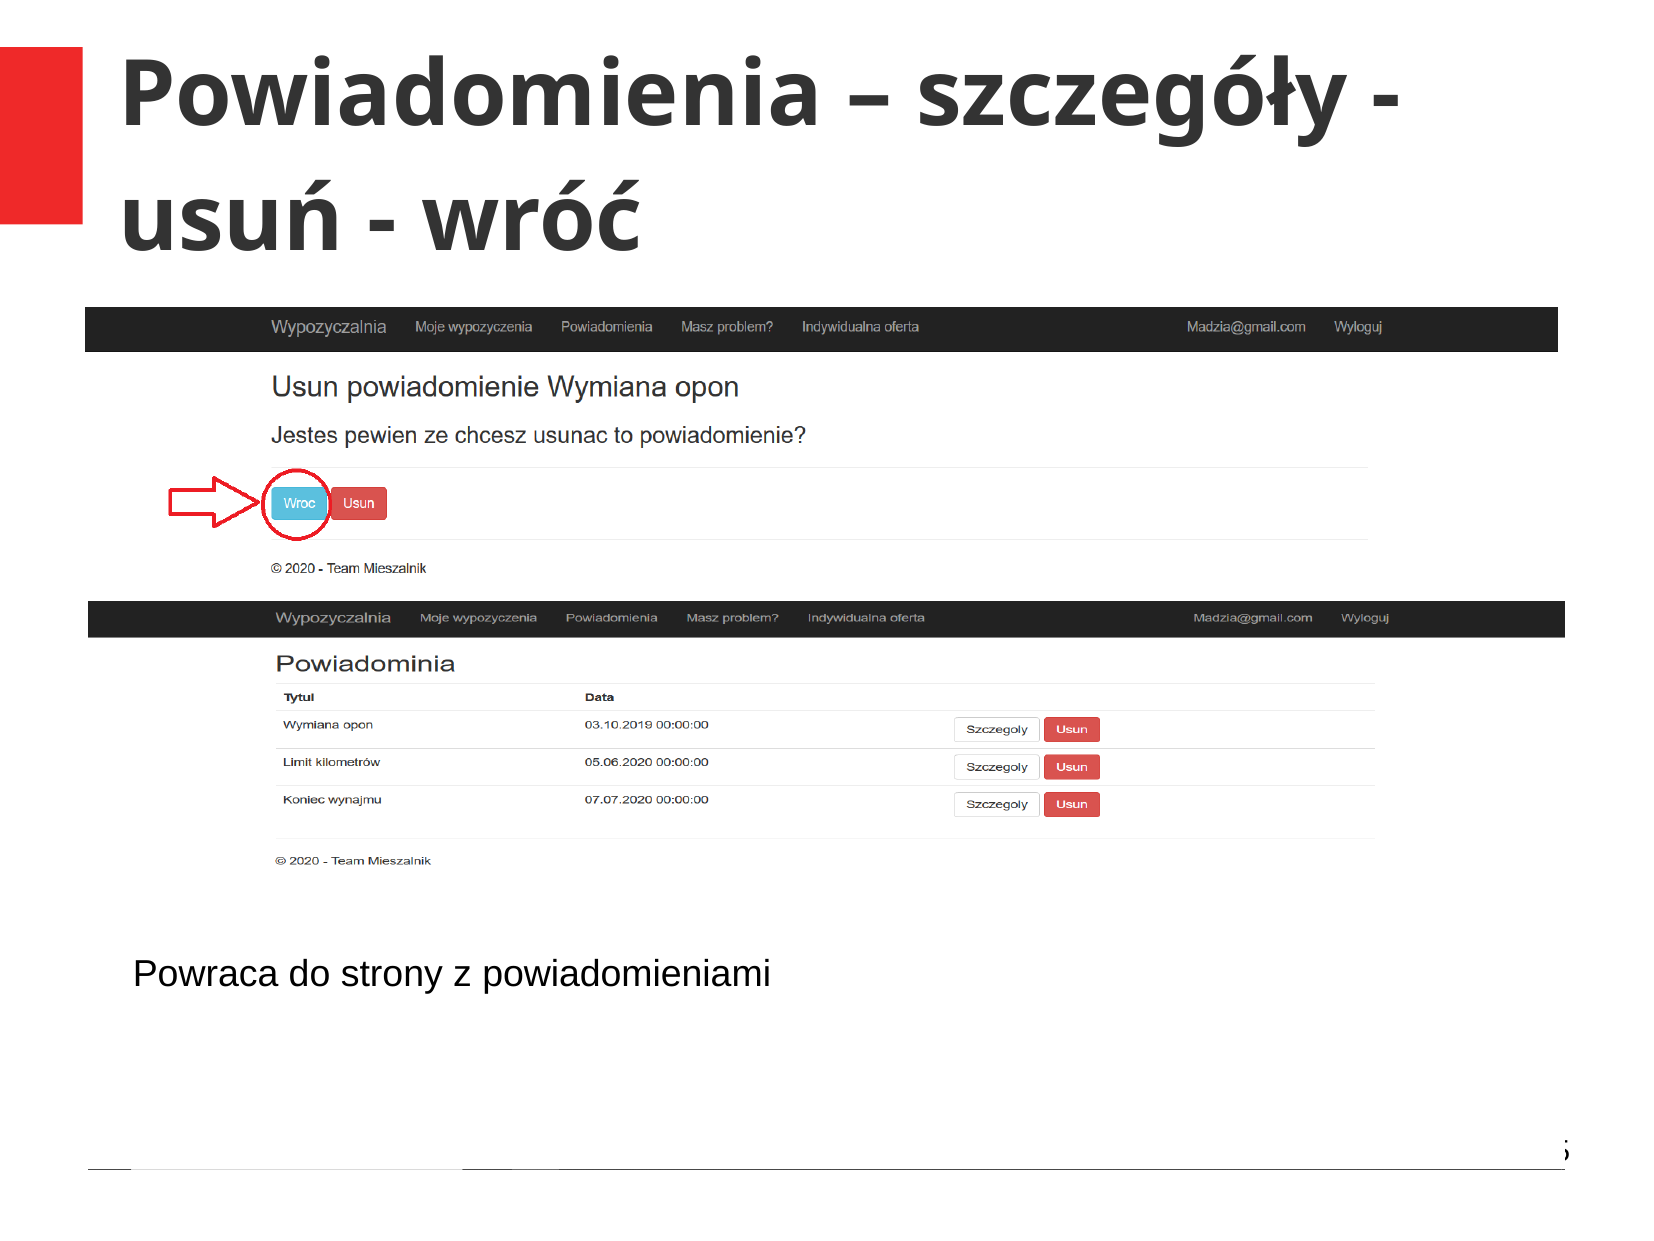

# Powiadomienia – szczegóły - usuń - wróć
Powraca do strony z powiadomieniami
26